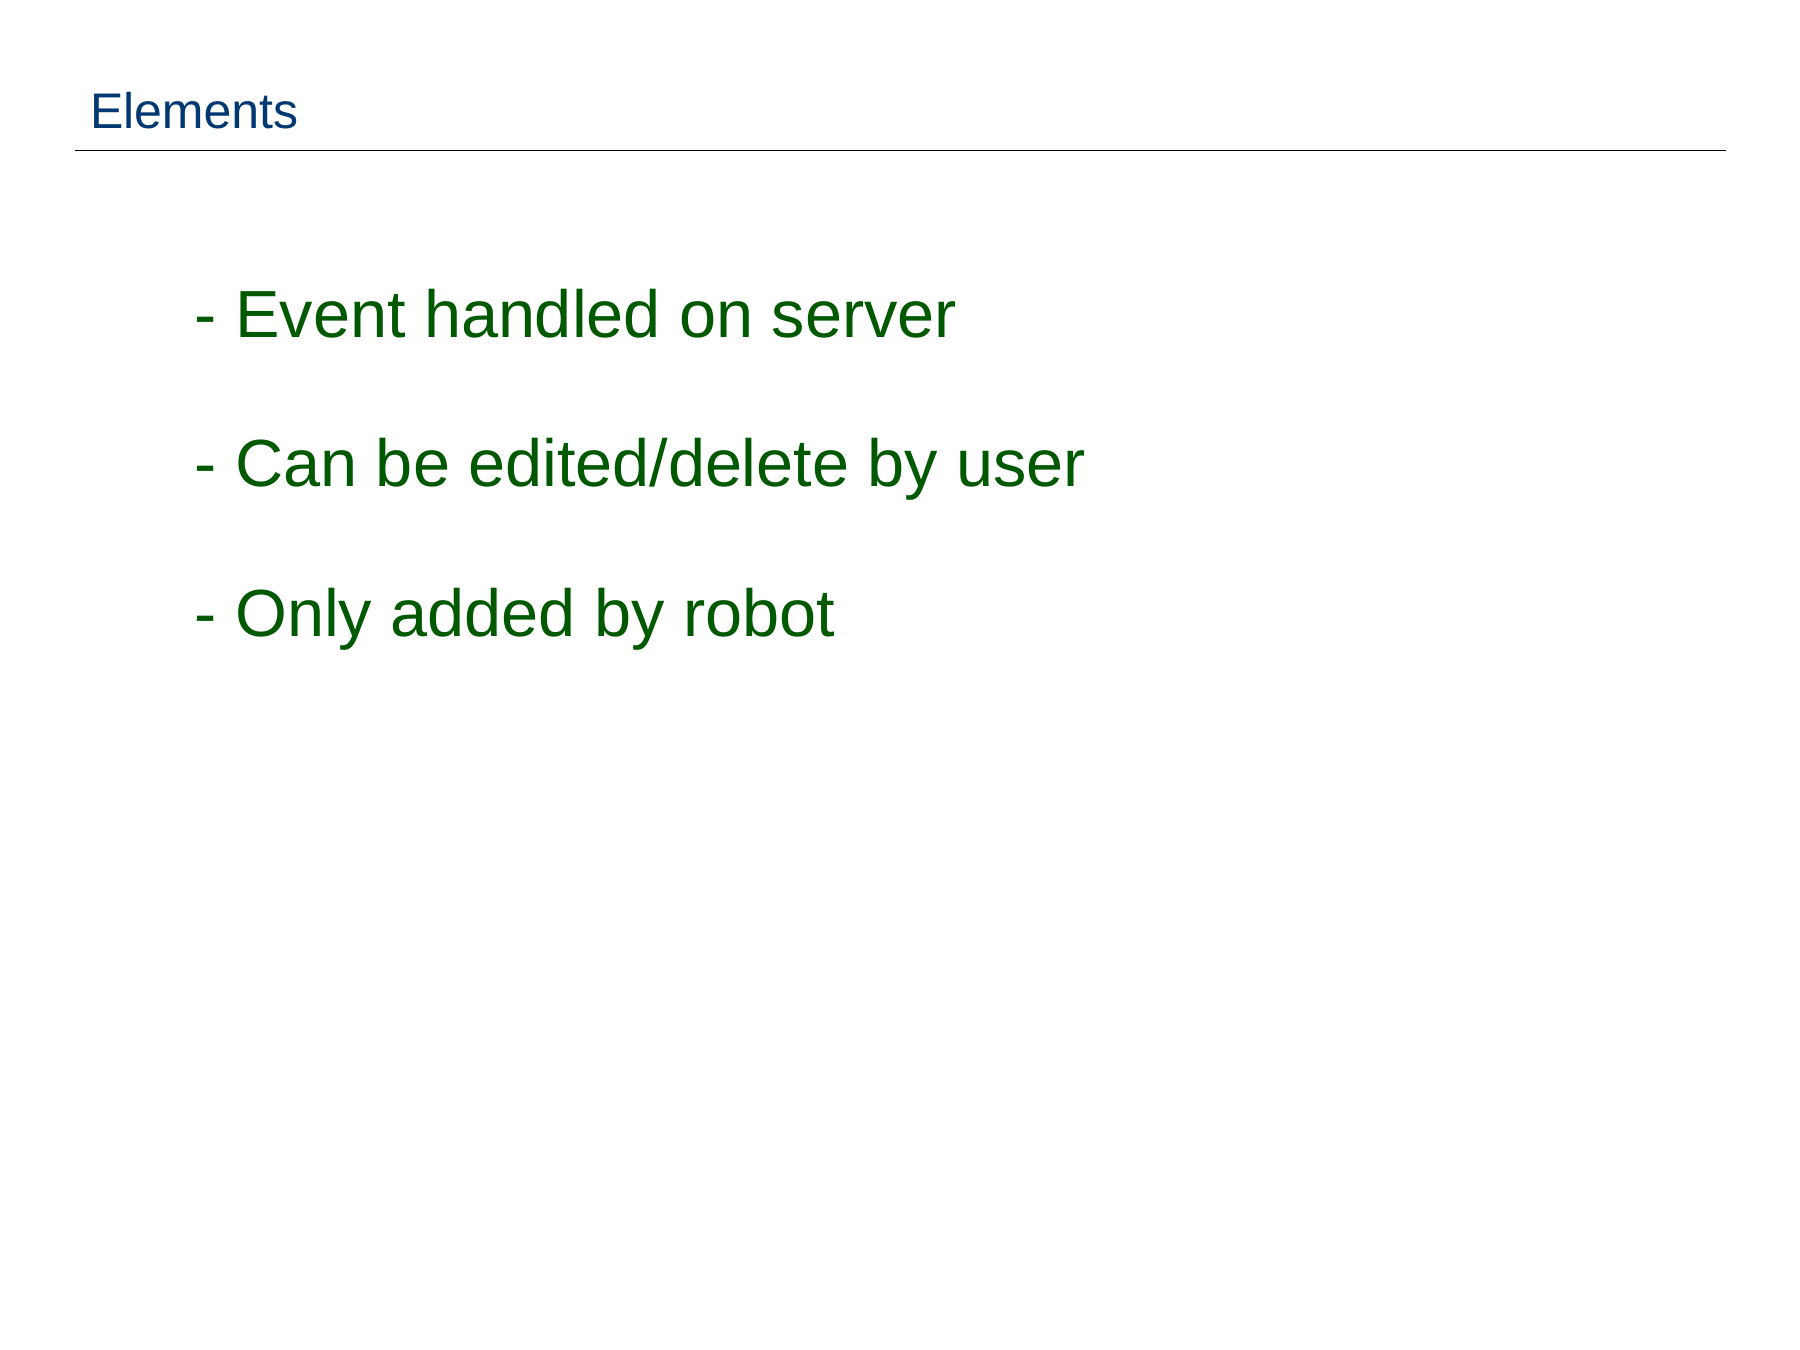

# Elements
- Event handled on server
- Can be edited/delete by user
- Only added by robot